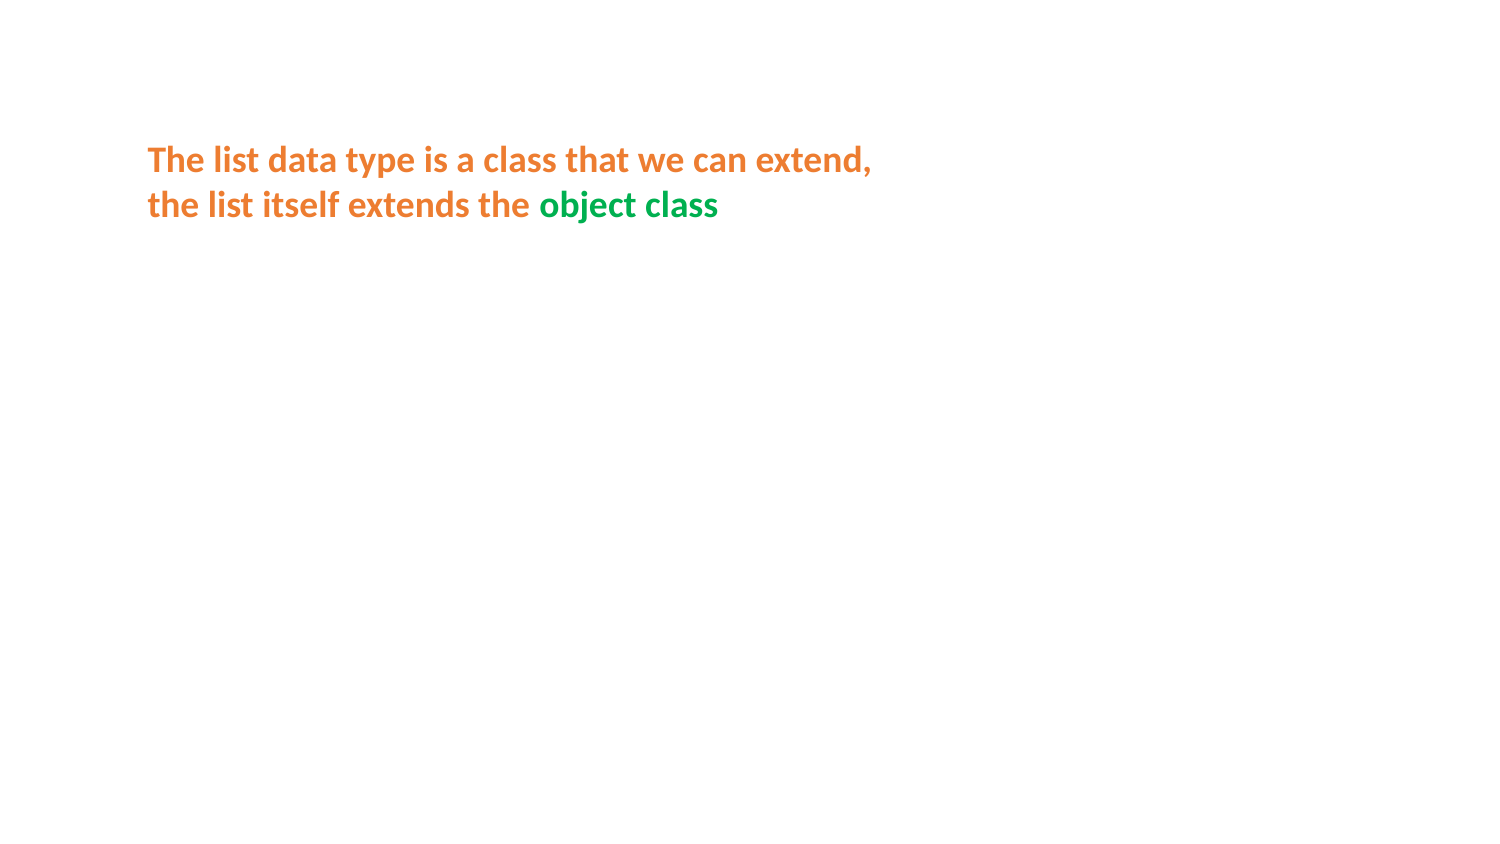

The list data type is a class that we can extend, the list itself extends the object class